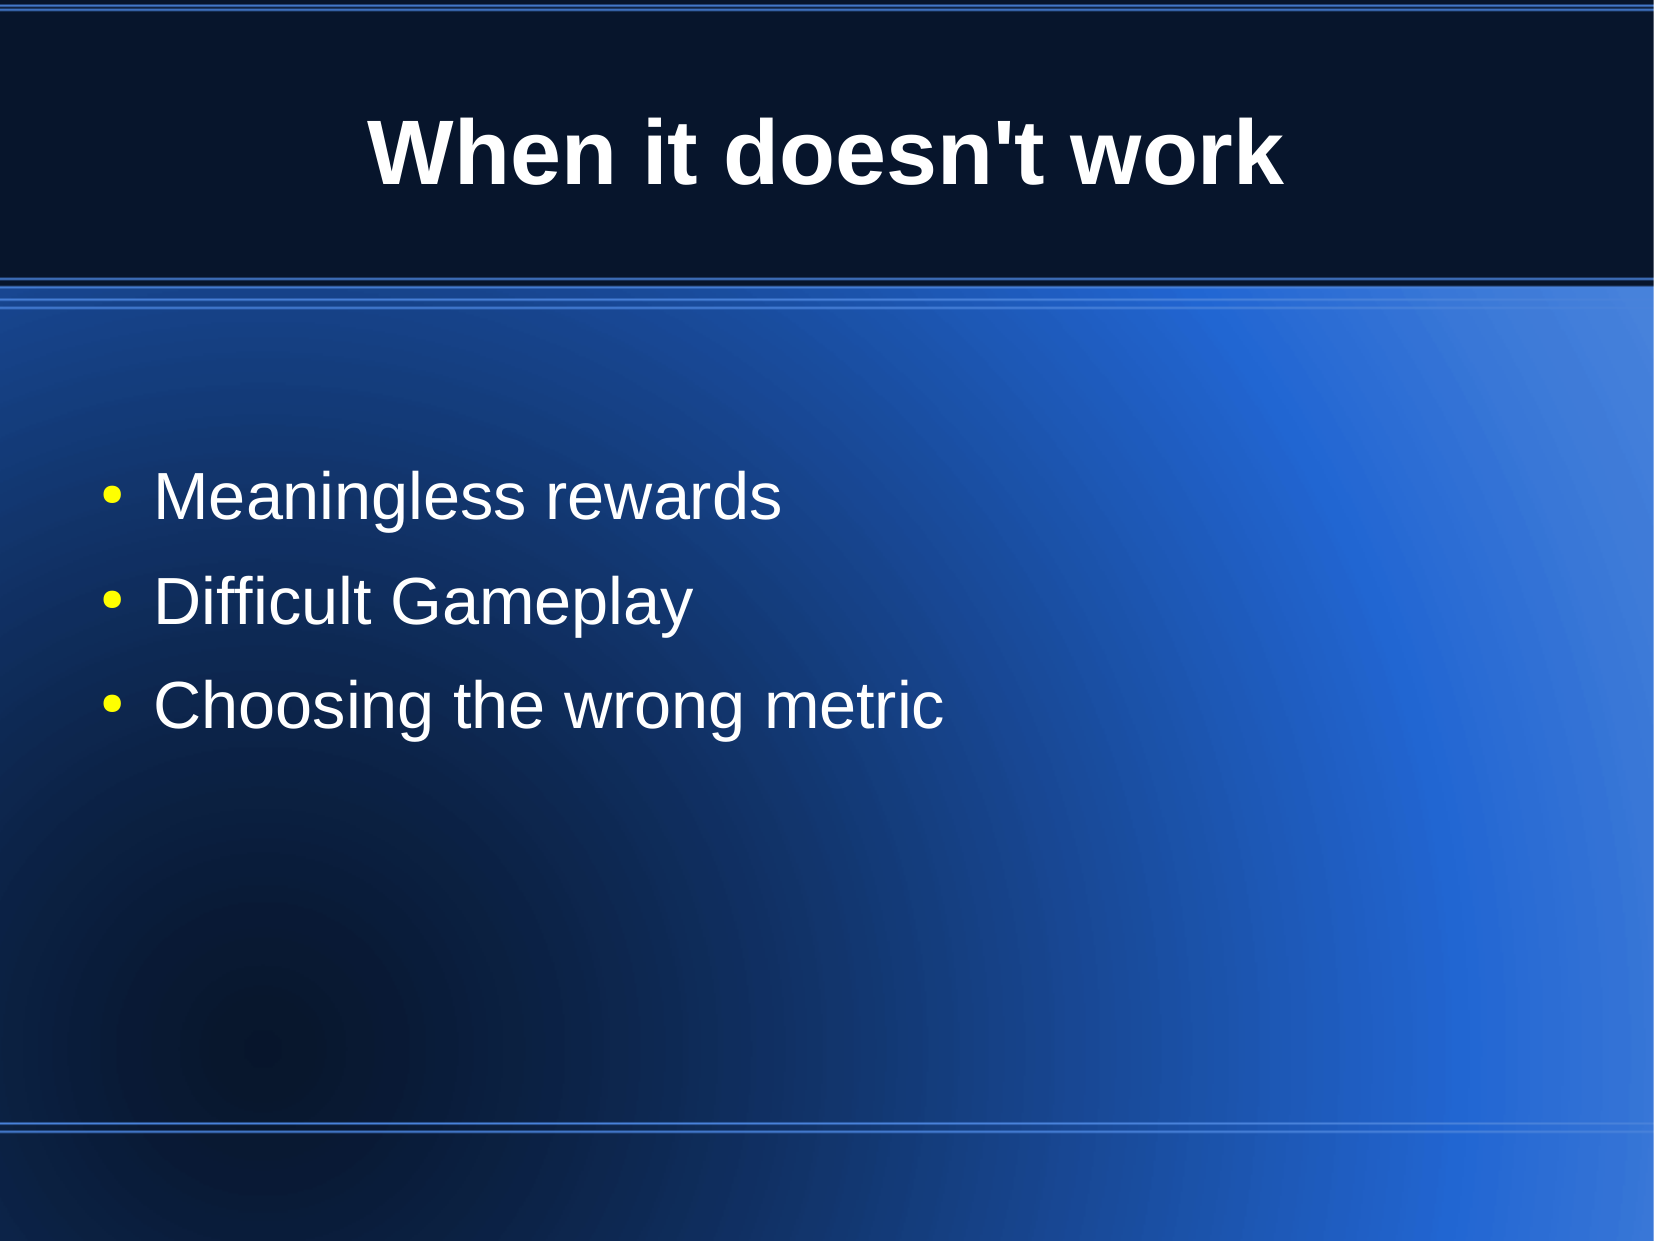

# When it doesn't work
Meaningless rewards
Difficult Gameplay
Choosing the wrong metric